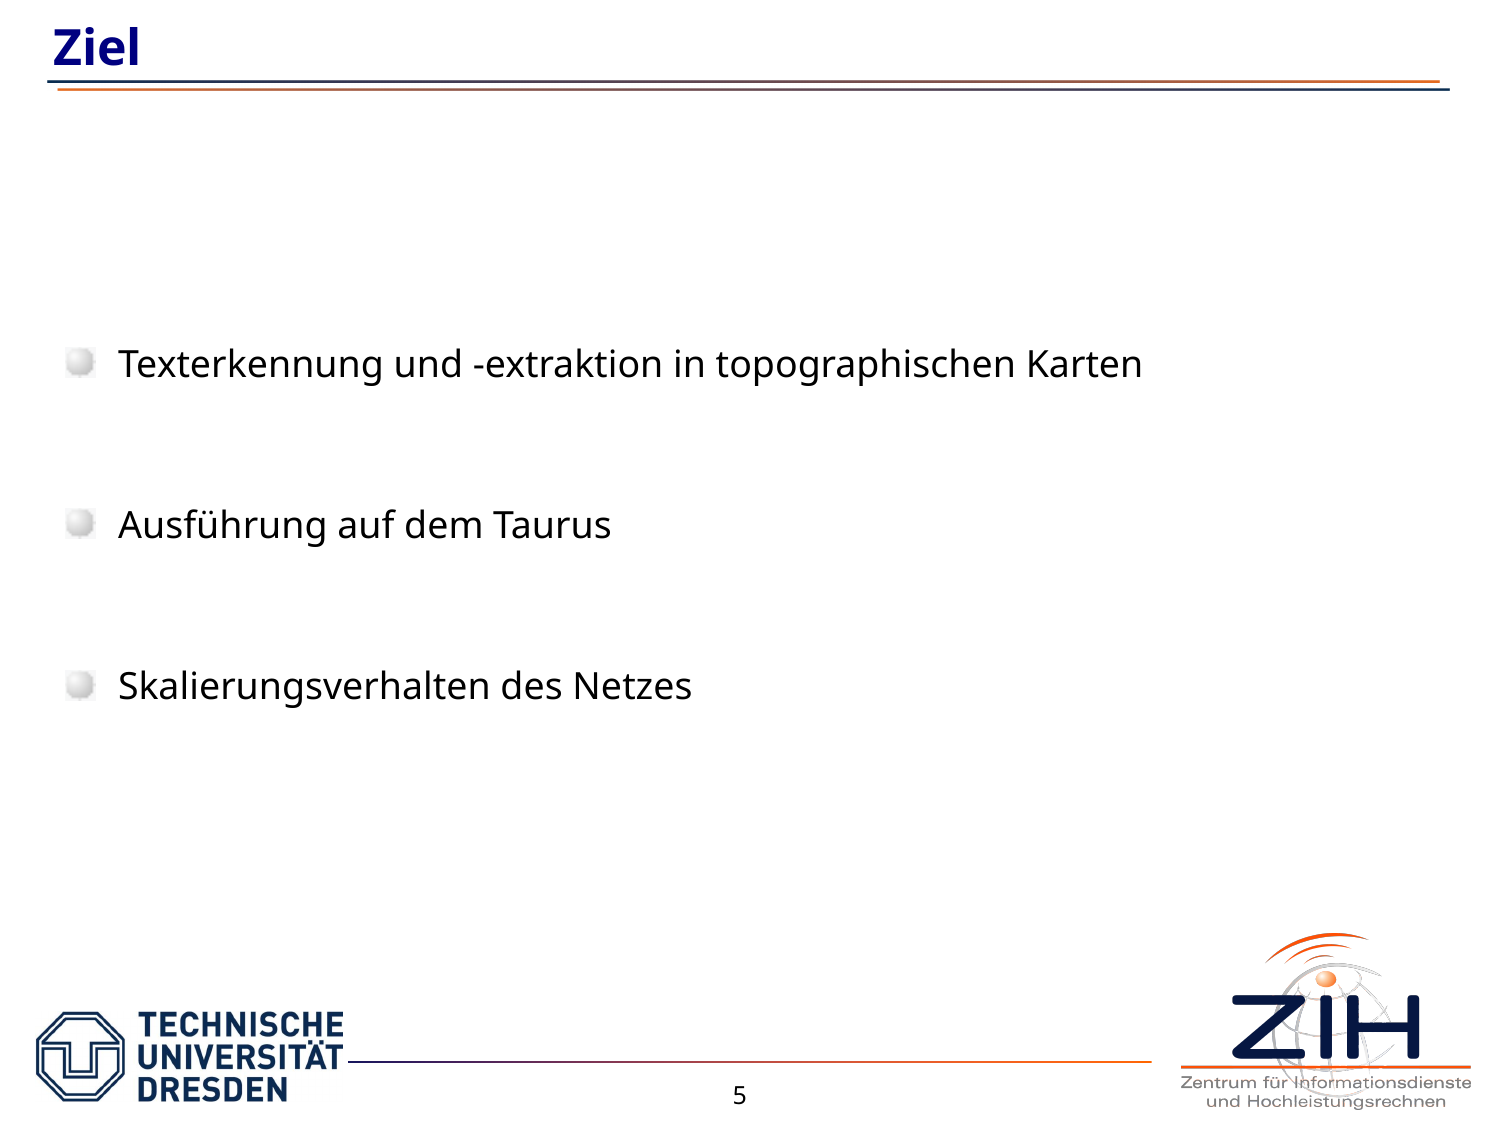

# Ziel
Texterkennung und -extraktion in topographischen Karten
Ausführung auf dem Taurus
Skalierungsverhalten des Netzes
5